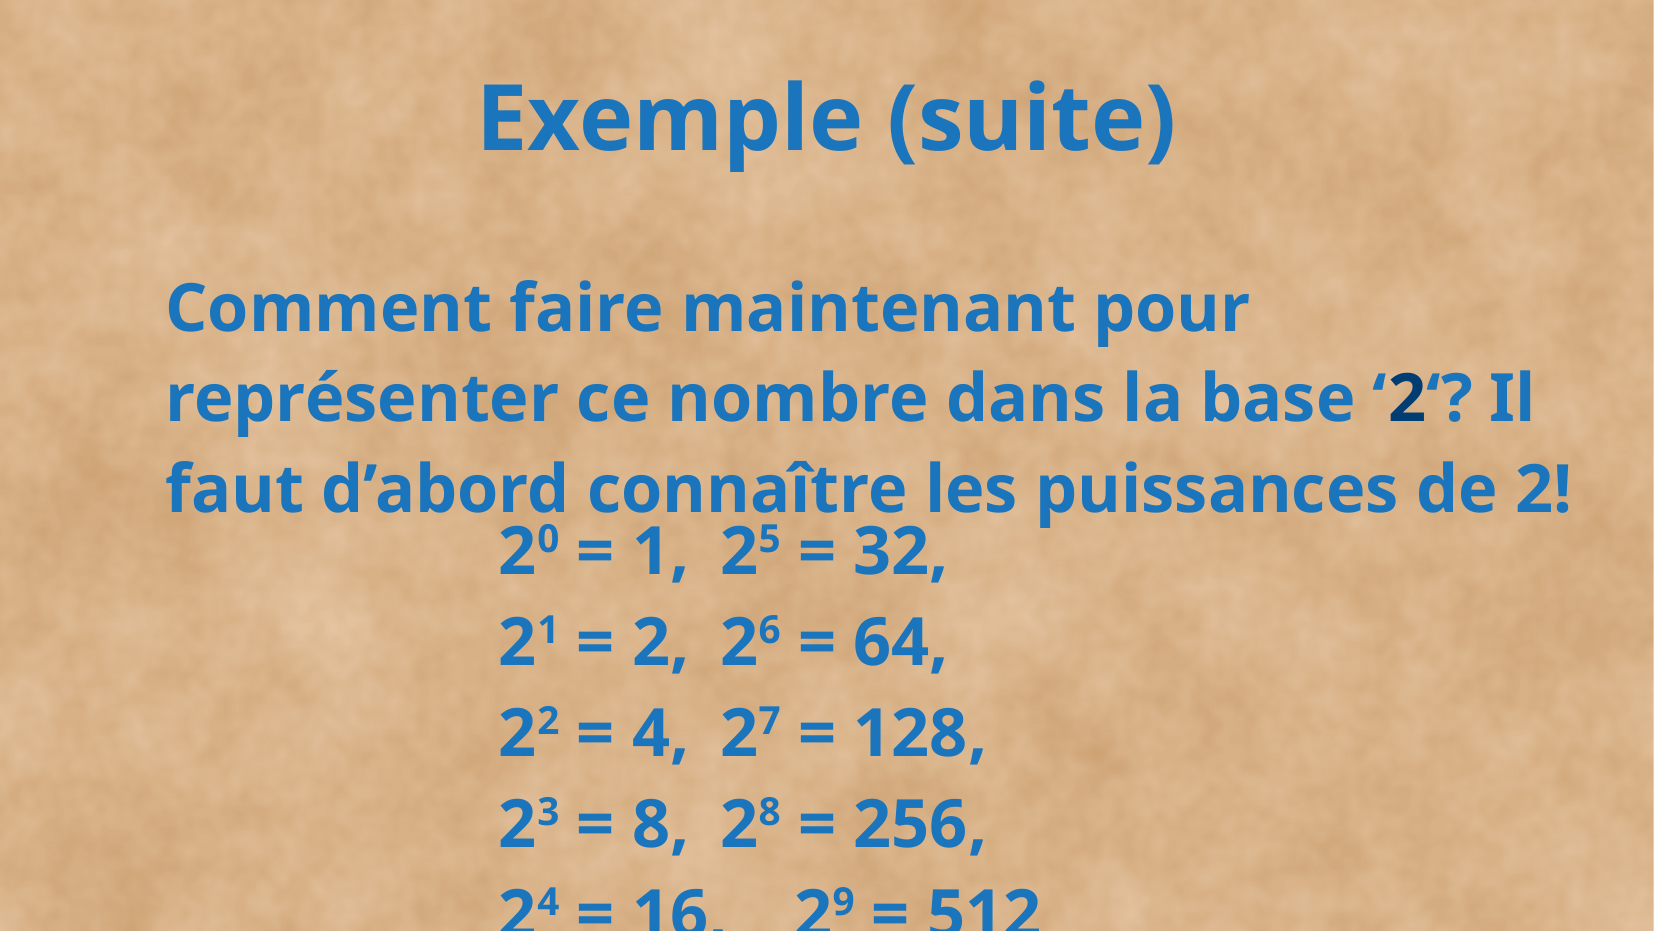

# Exemple (suite)
Comment faire maintenant pour représenter ce nombre dans la base ‘2‘? Il faut d’abord connaître les puissances de 2!
20 = 1, 	25 = 32,
21 = 2, 	26 = 64,
22 = 4, 	27 = 128,
23 = 8, 	28 = 256,
24 = 16,	29 = 512